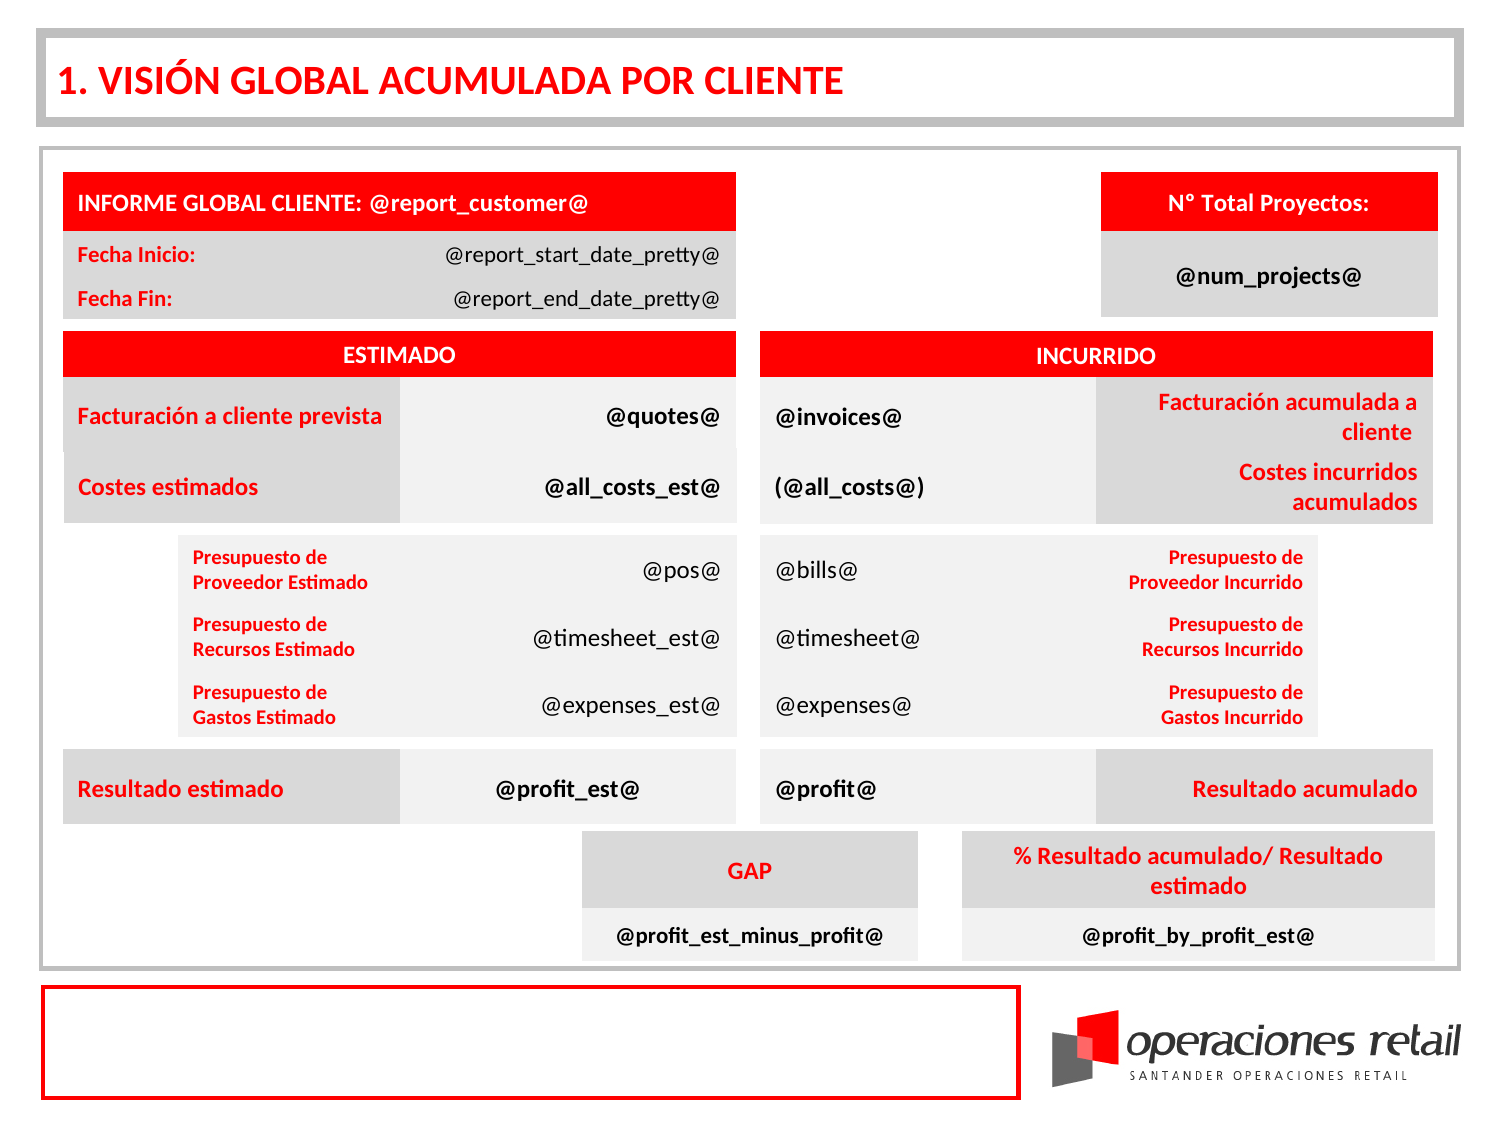

1. VISIÓN GLOBAL ACUMULADA POR CLIENTE
| INFORME GLOBAL CLIENTE: @report\_customer@ | |
| --- | --- |
| Fecha Inicio: | @report\_start\_date\_pretty@ |
| Fecha Fin: | @report\_end\_date\_pretty@ |
| Nº Total Proyectos: |
| --- |
| @num\_projects@ |
| ESTIMADO | |
| --- | --- |
| Facturación a cliente prevista | @quotes@ |
| INCURRIDO | |
| --- | --- |
| @invoices@ | Facturación acumulada a cliente |
| Costes estimados | @all\_costs\_est@ |
| --- | --- |
| (@all\_costs@) | Costes incurridos acumulados |
| --- | --- |
| Presupuesto de Proveedor Estimado | @pos@ |
| --- | --- |
| Presupuesto de Recursos Estimado | @timesheet\_est@ |
| Presupuesto de Gastos Estimado | @expenses\_est@ |
| @bills@ | Presupuesto de Proveedor Incurrido |
| --- | --- |
| @timesheet@ | Presupuesto de Recursos Incurrido |
| @expenses@ | Presupuesto de Gastos Incurrido |
| Resultado estimado | @profit\_est@ |
| --- | --- |
| @profit@ | Resultado acumulado |
| --- | --- |
| GAP |
| --- |
| @profit\_est\_minus\_profit@ |
| % Resultado acumulado/ Resultado estimado |
| --- |
| @profit\_by\_profit\_est@ |